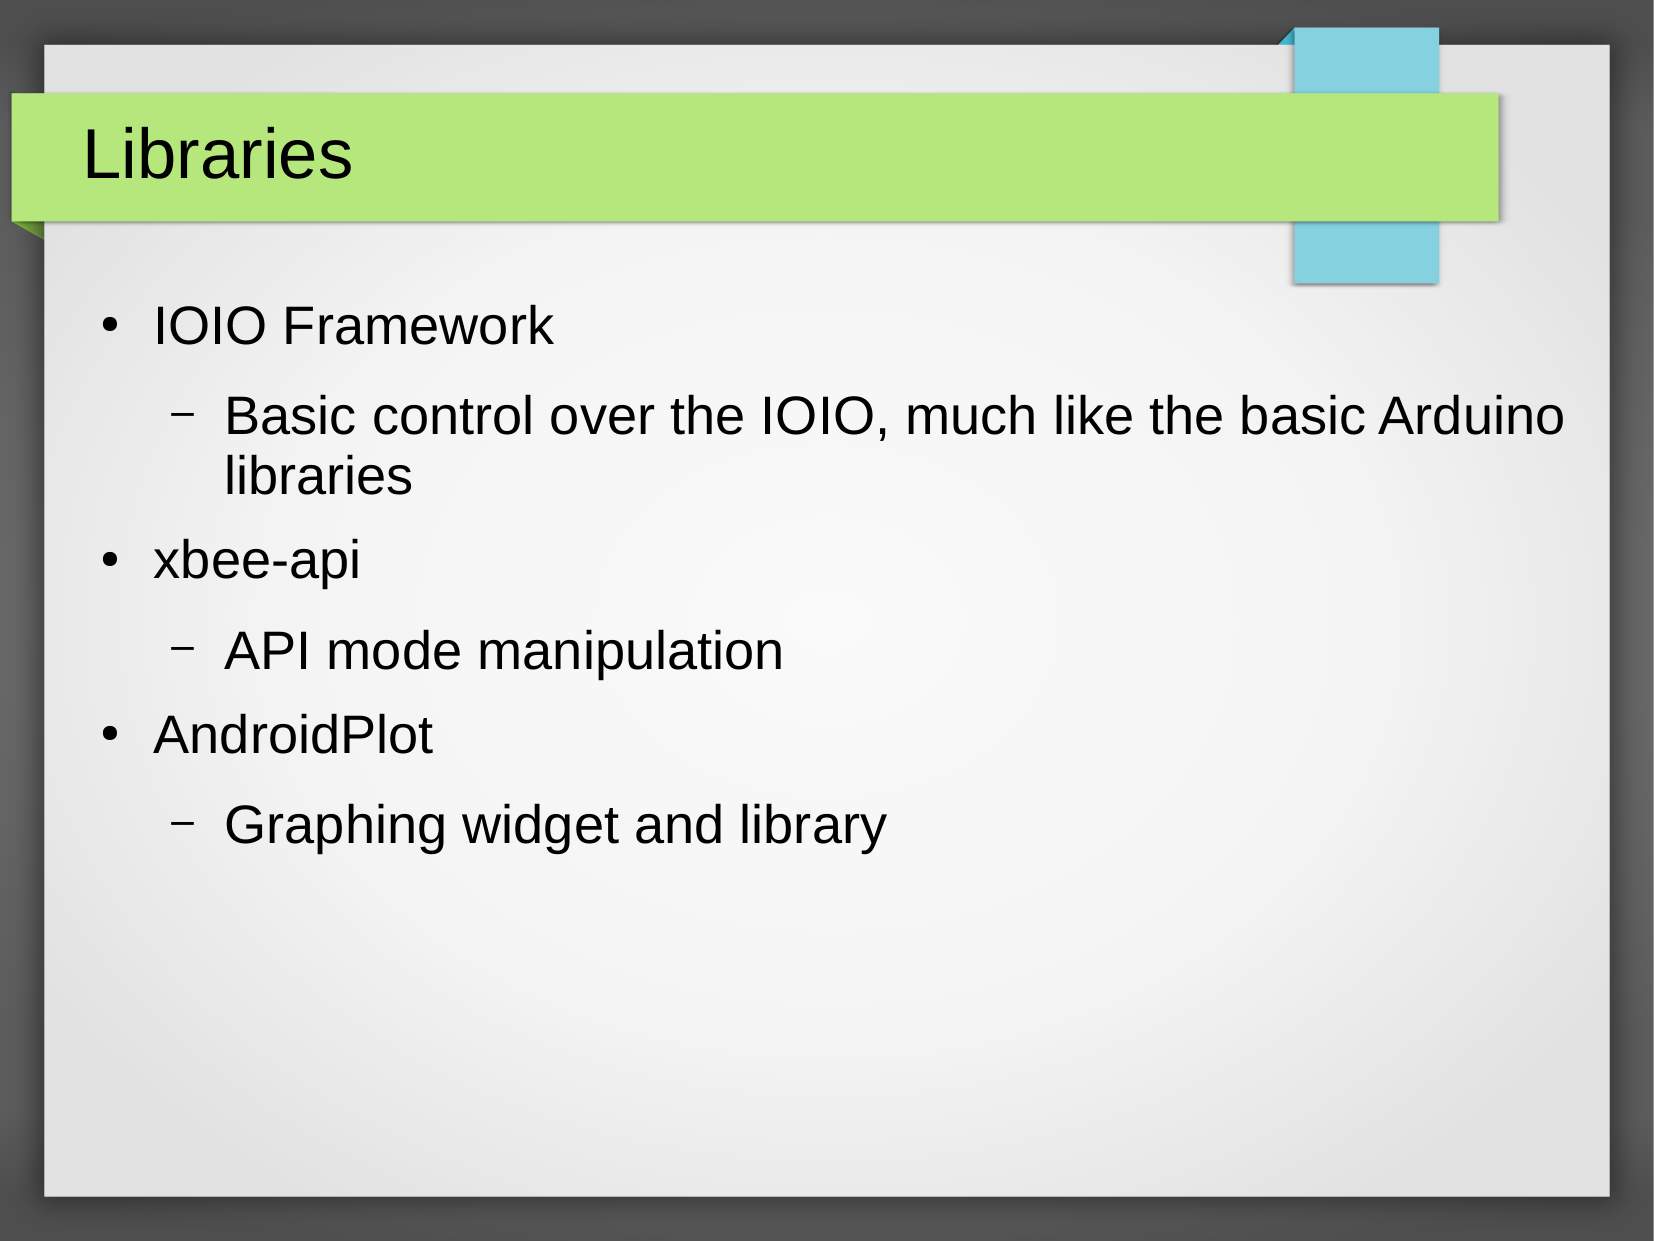

# Libraries
IOIO Framework
Basic control over the IOIO, much like the basic Arduino libraries
xbee-api
API mode manipulation
AndroidPlot
Graphing widget and library